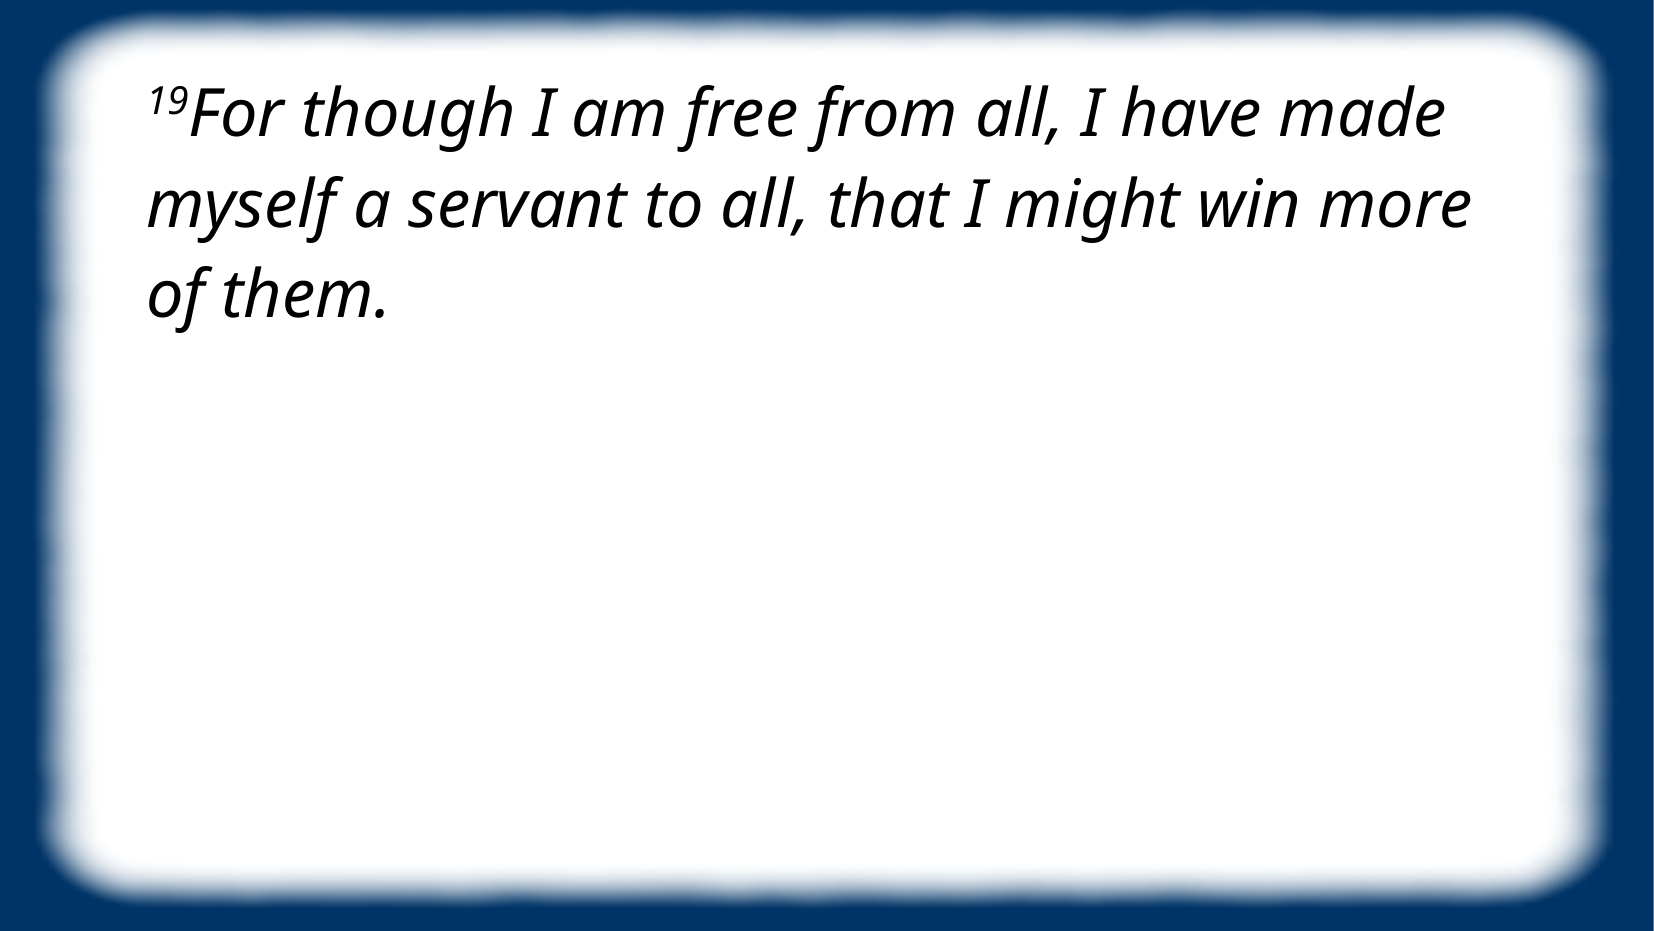

19For though I am free from all, I have made myself a servant to all, that I might win more of them.